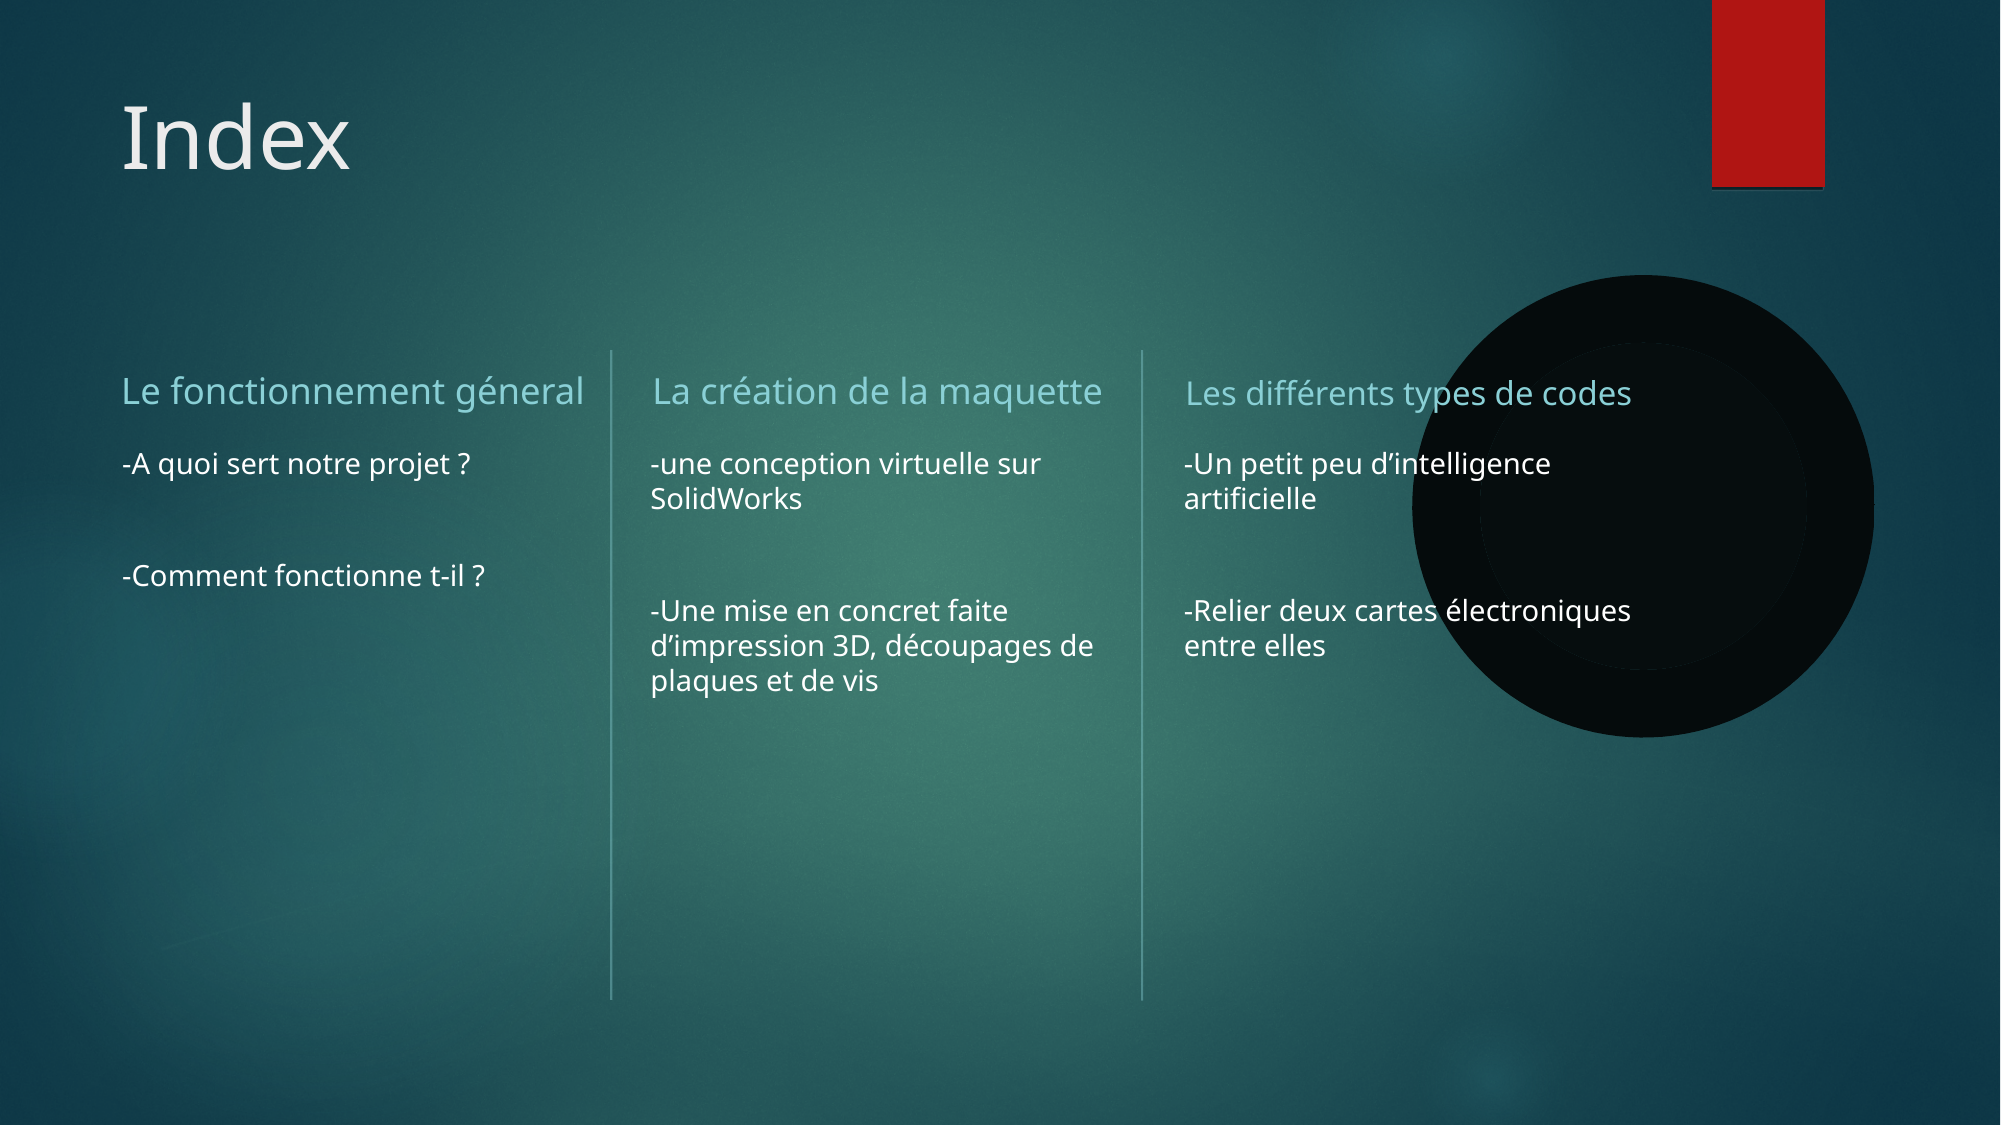

# Index
Le fonctionnement géneral
La création de la maquette
Les différents types de codes
-A quoi sert notre projet ?
-Comment fonctionne t-il ?
-une conception virtuelle sur SolidWorks
-Une mise en concret faite d’impression 3D, découpages de plaques et de vis
-Un petit peu d’intelligence artificielle
-Relier deux cartes électroniques entre elles